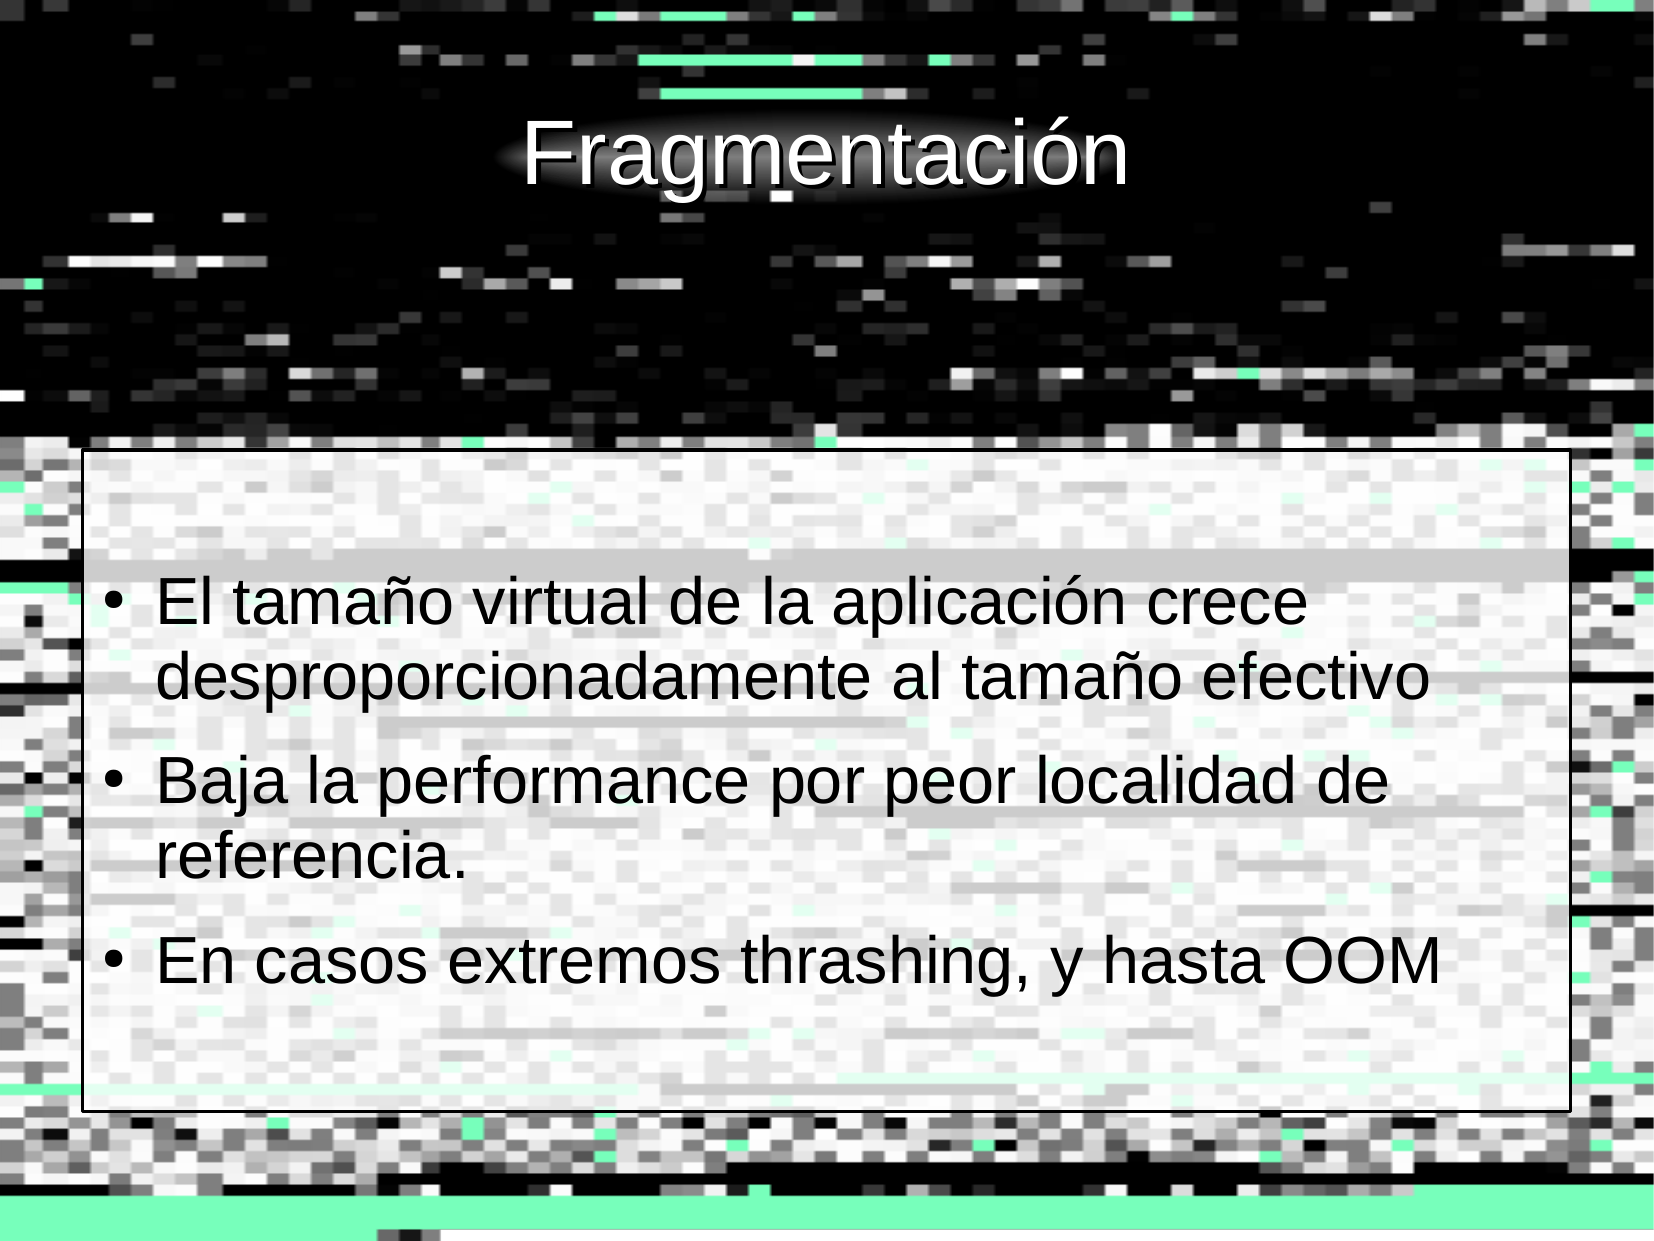

# Fragmentación
El tamaño virtual de la aplicación crece desproporcionadamente al tamaño efectivo
Baja la performance por peor localidad de referencia.
En casos extremos thrashing, y hasta OOM